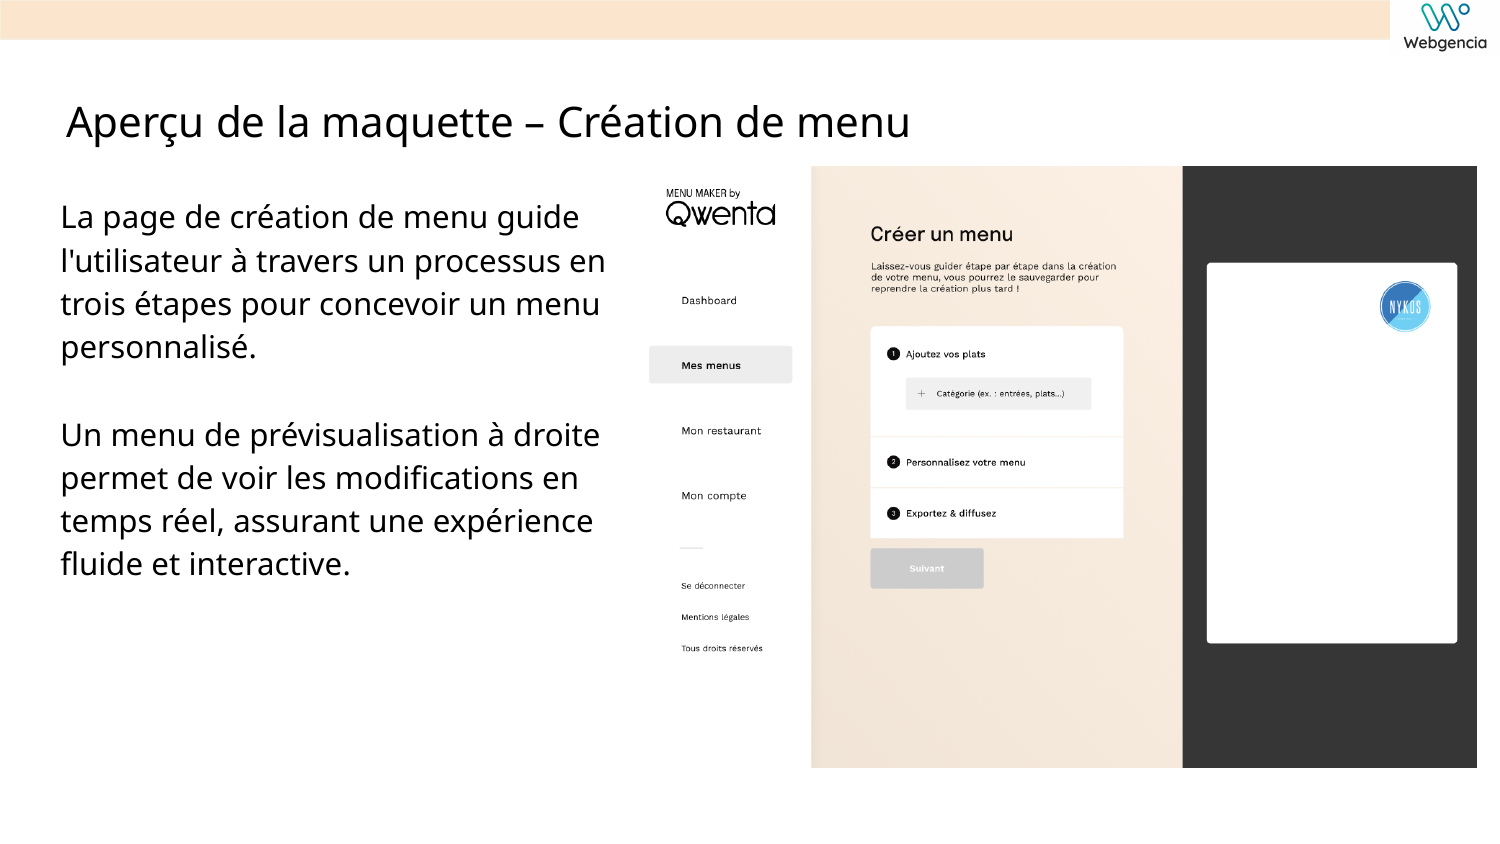

# Aperçu de la maquette – Création de menu
La page de création de menu guide l'utilisateur à travers un processus en trois étapes pour concevoir un menu personnalisé.
Un menu de prévisualisation à droite permet de voir les modifications en temps réel, assurant une expérience fluide et interactive.